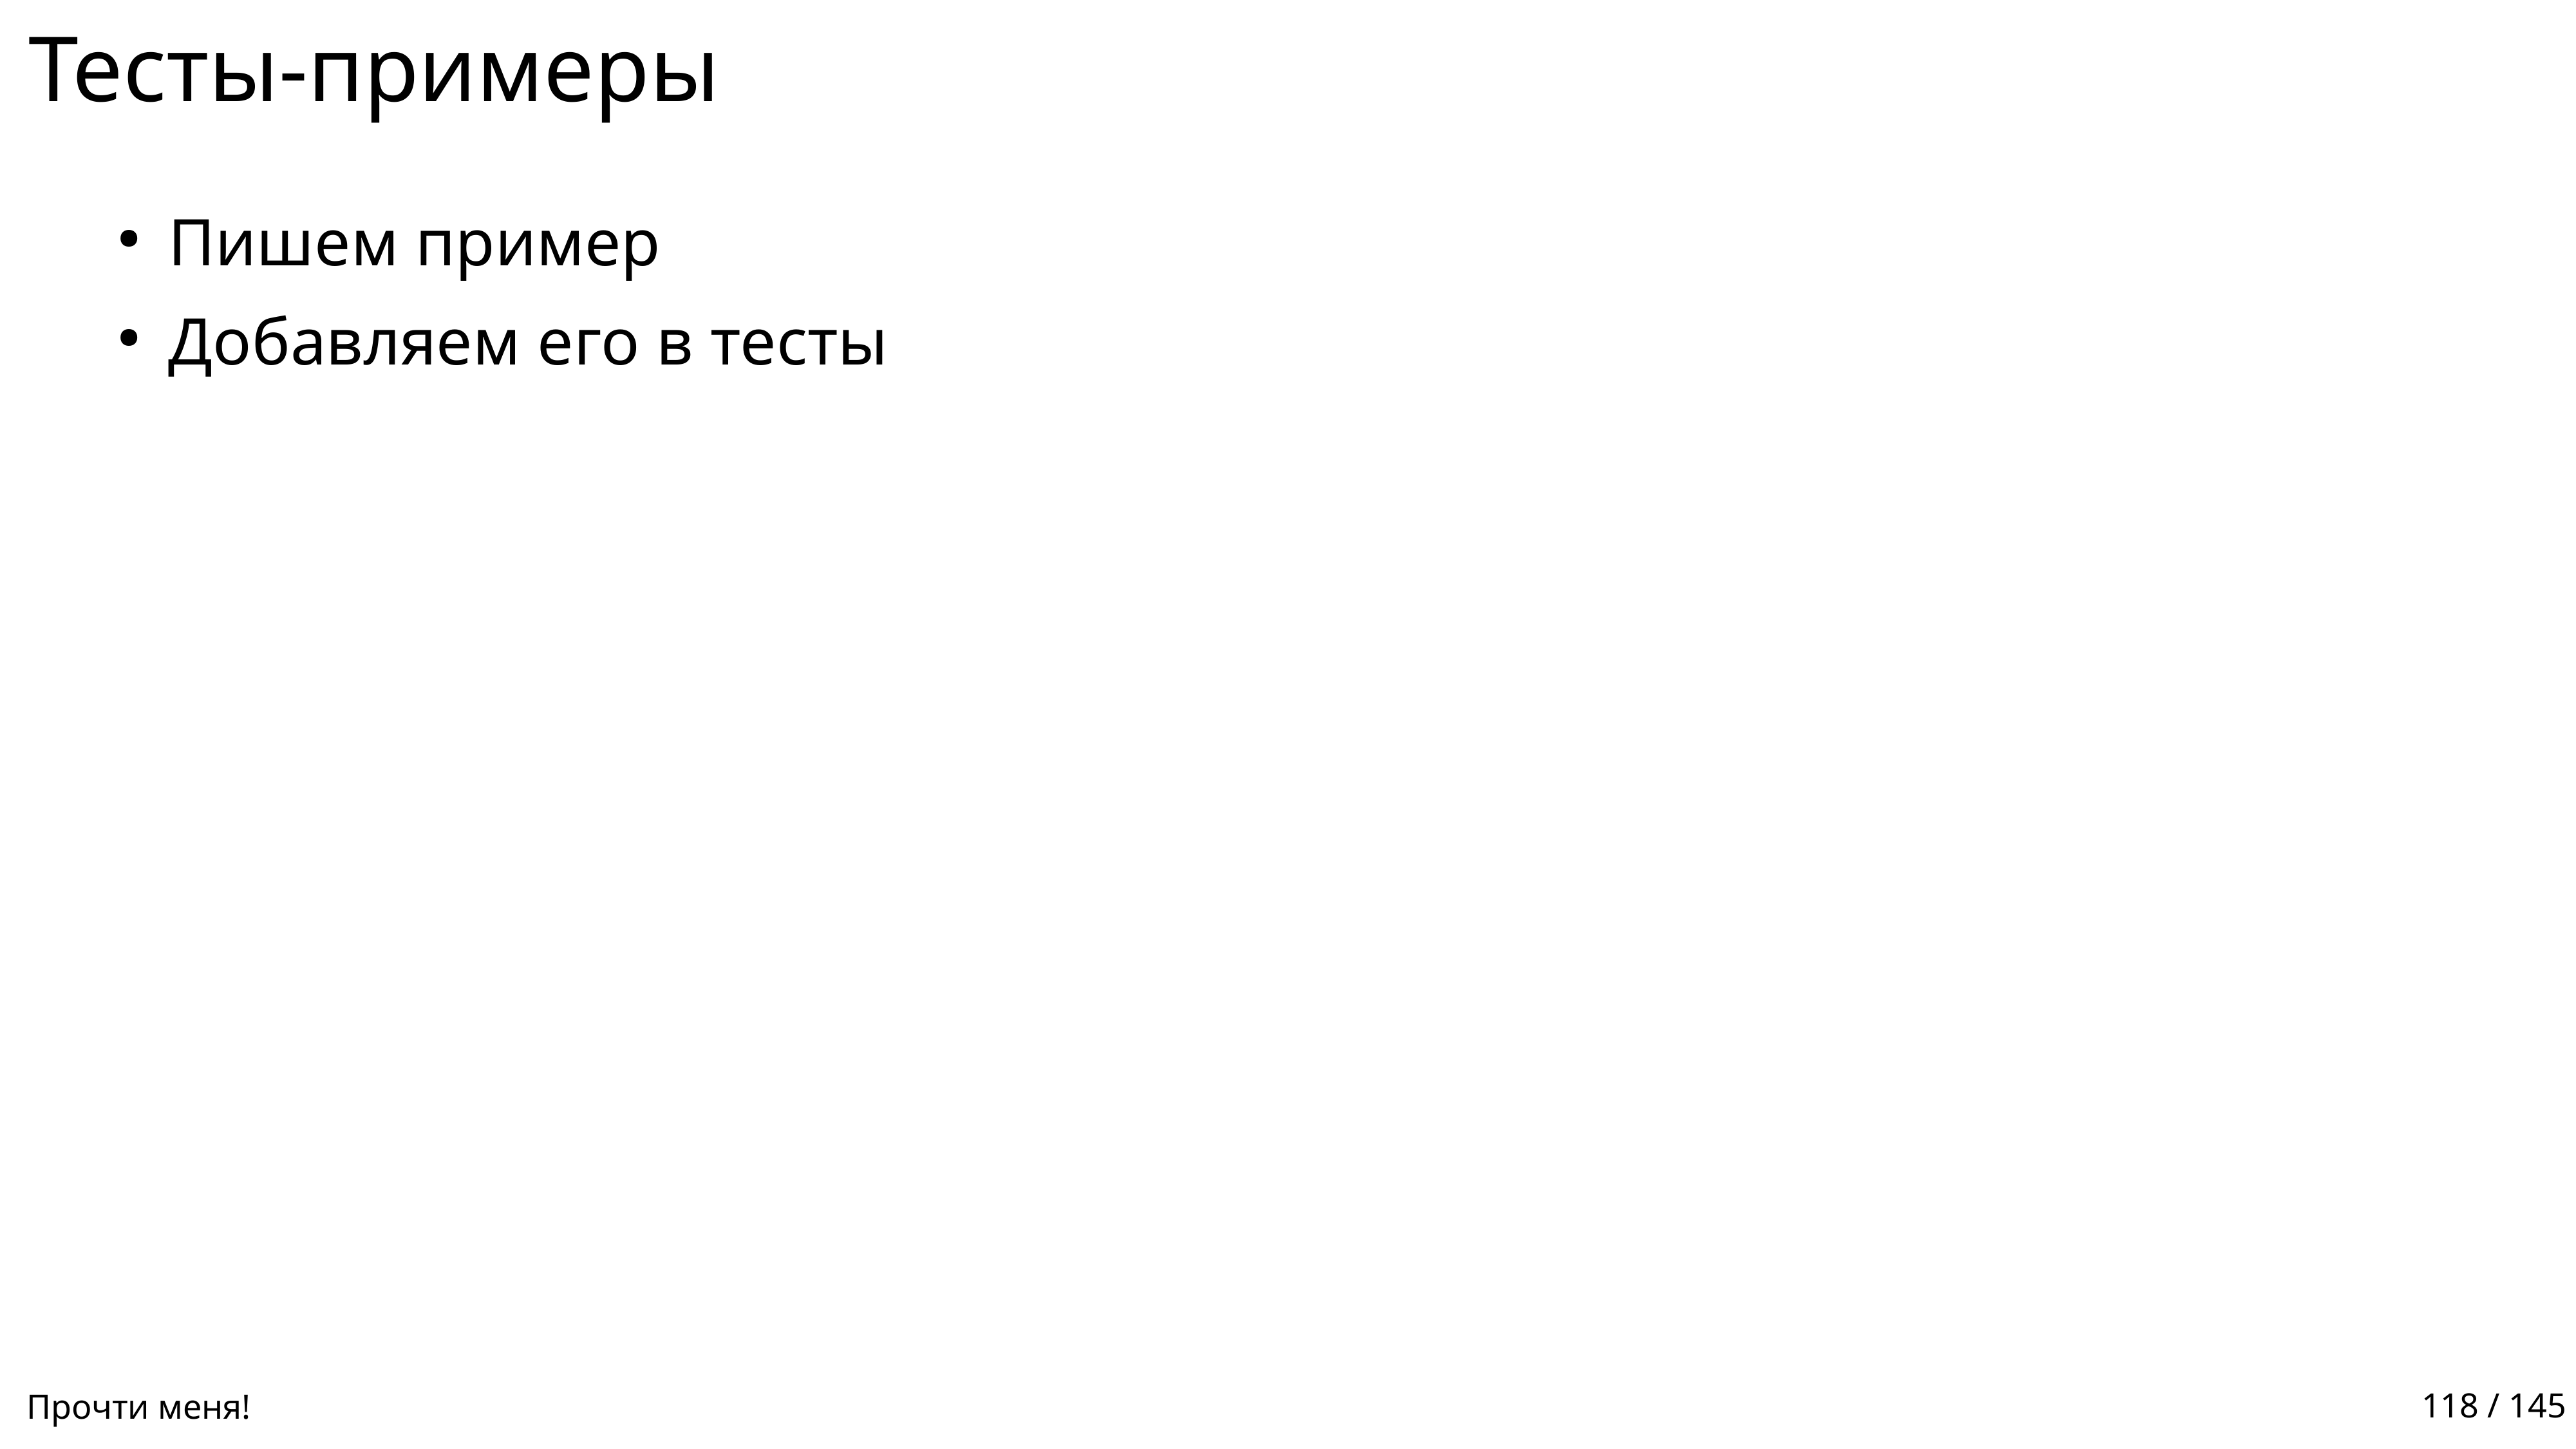

Тесты-примеры
# Пишем пример
 Добавляем его в тесты
Прочти меня!